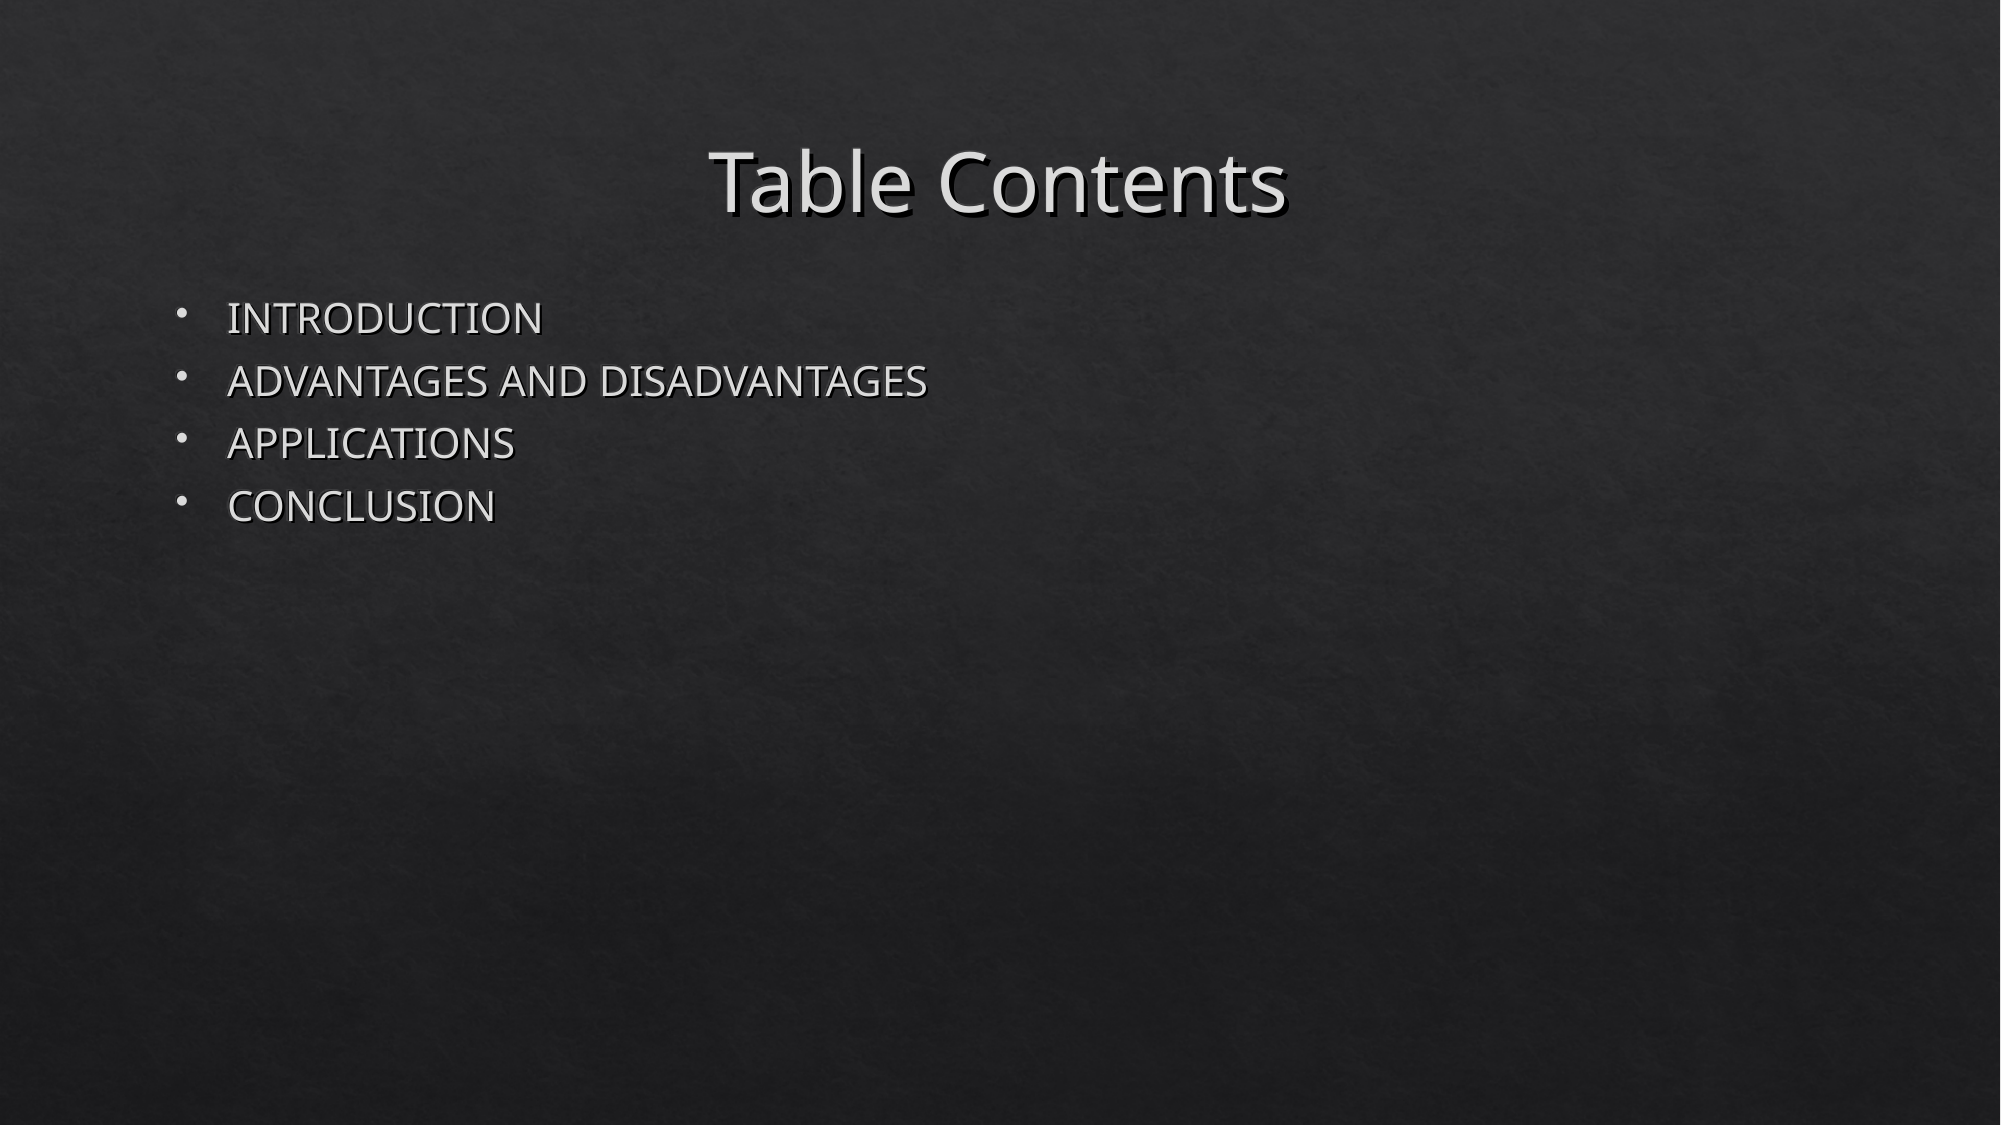

# Table Contents
INTRODUCTION
ADVANTAGES AND DISADVANTAGES
APPLICATIONS
CONCLUSION